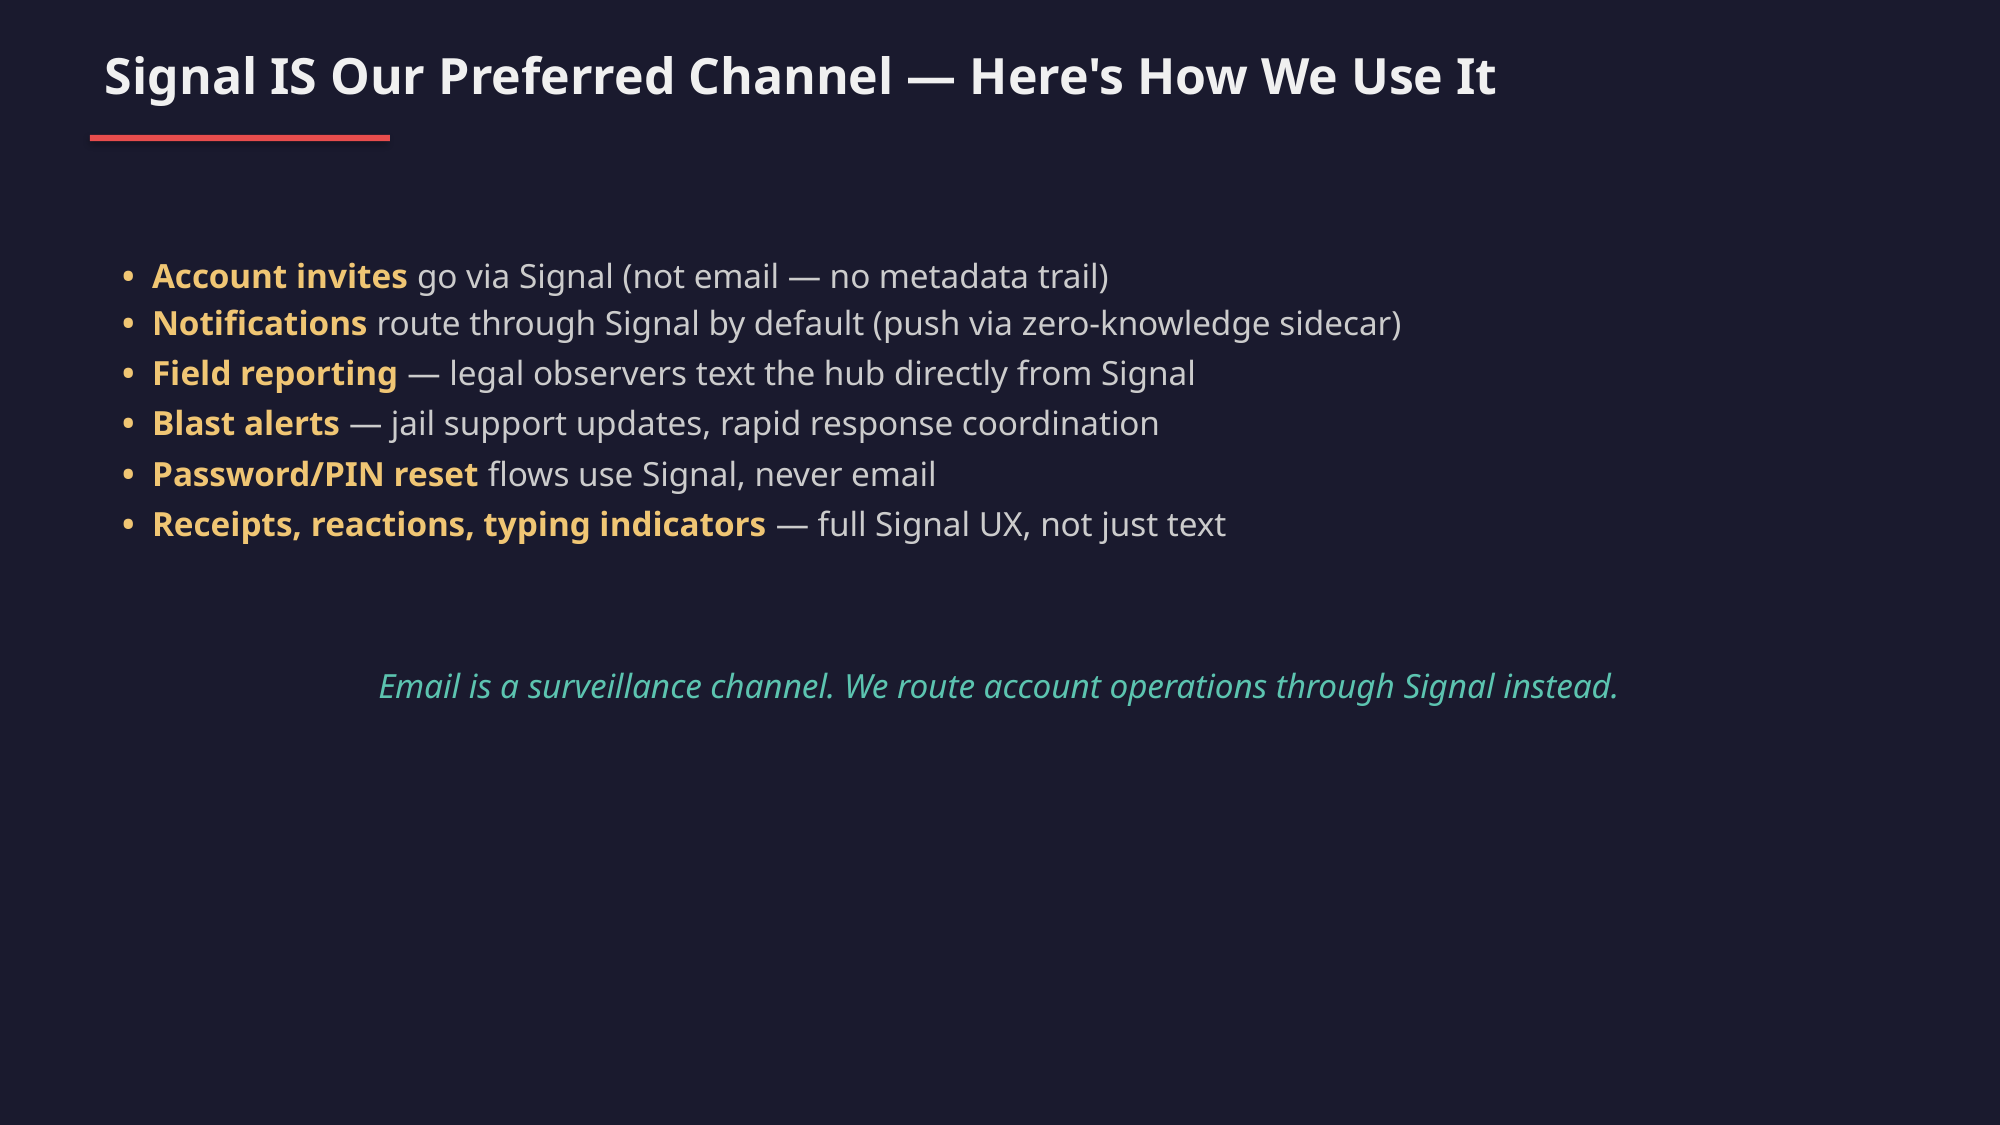

Signal IS Our Preferred Channel — Here's How We Use It
 • Account invites go via Signal (not email — no metadata trail)
 • Notifications route through Signal by default (push via zero-knowledge sidecar)
 • Field reporting — legal observers text the hub directly from Signal
 • Blast alerts — jail support updates, rapid response coordination
 • Password/PIN reset flows use Signal, never email
 • Receipts, reactions, typing indicators — full Signal UX, not just text
Email is a surveillance channel. We route account operations through Signal instead.